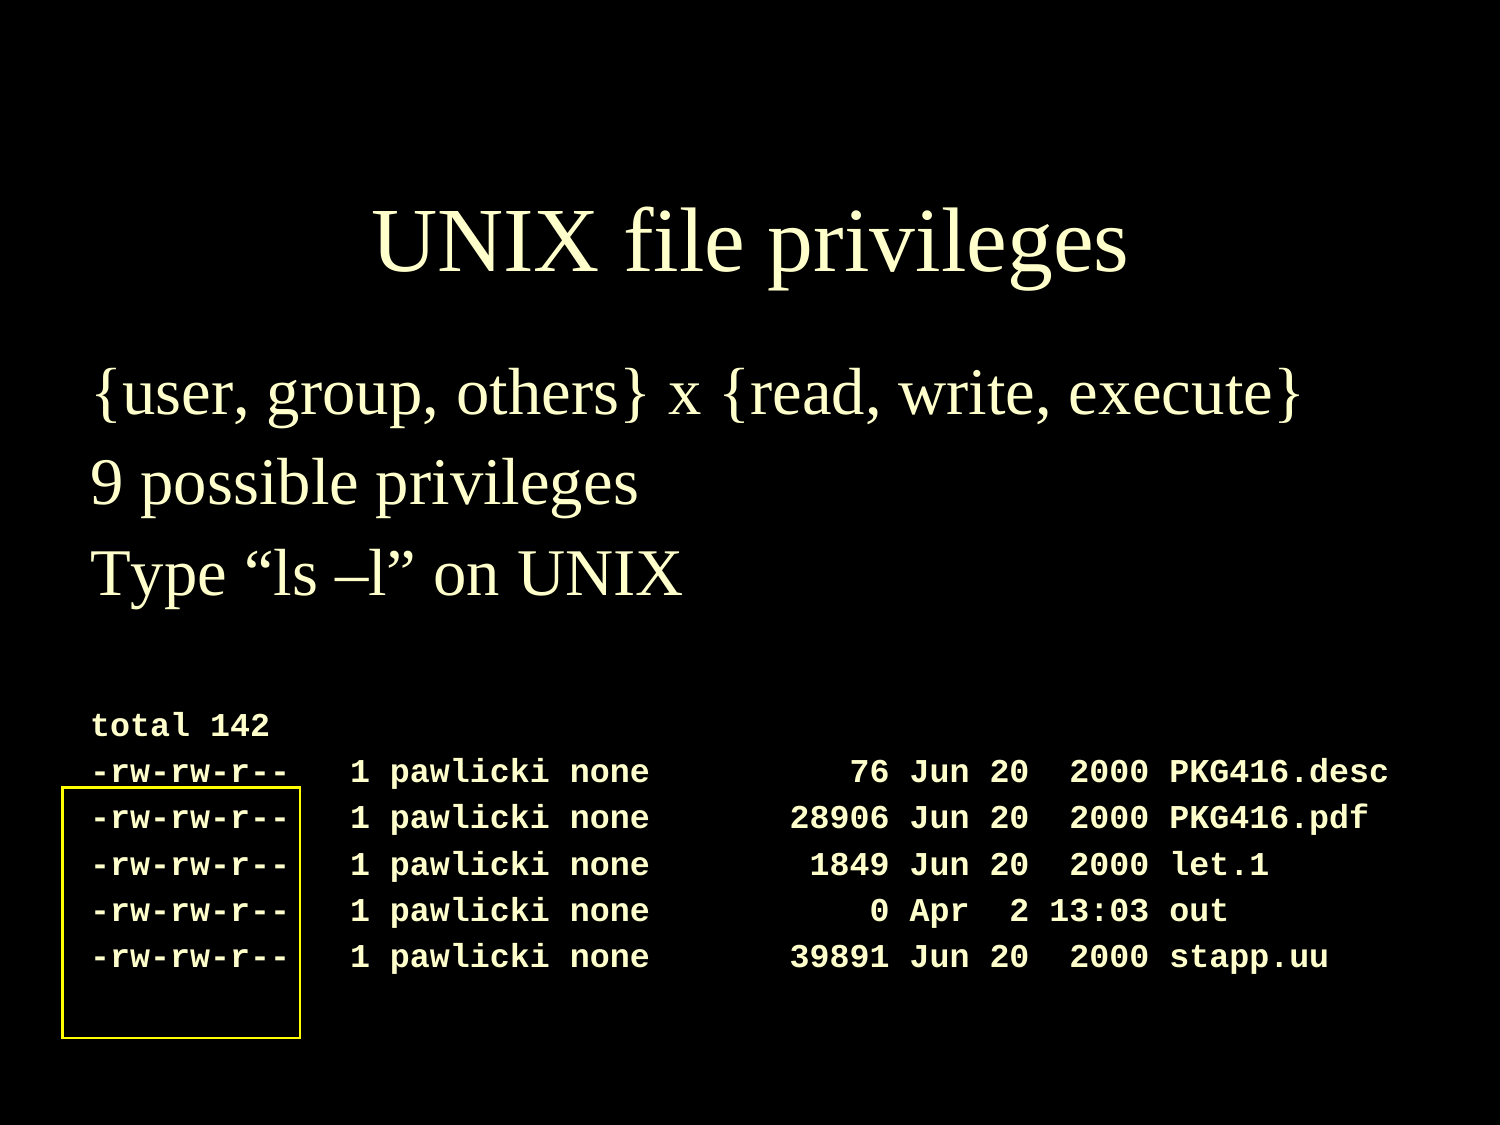

# UNIX file privileges
{user, group, others} x {read, write, execute}
9 possible privileges
Type “ls –l” on UNIX
total 142
-rw-rw-r-- 1 pawlicki none 76 Jun 20 2000 PKG416.desc
-rw-rw-r-- 1 pawlicki none 28906 Jun 20 2000 PKG416.pdf
-rw-rw-r-- 1 pawlicki none 1849 Jun 20 2000 let.1
-rw-rw-r-- 1 pawlicki none 0 Apr 2 13:03 out
-rw-rw-r-- 1 pawlicki none 39891 Jun 20 2000 stapp.uu